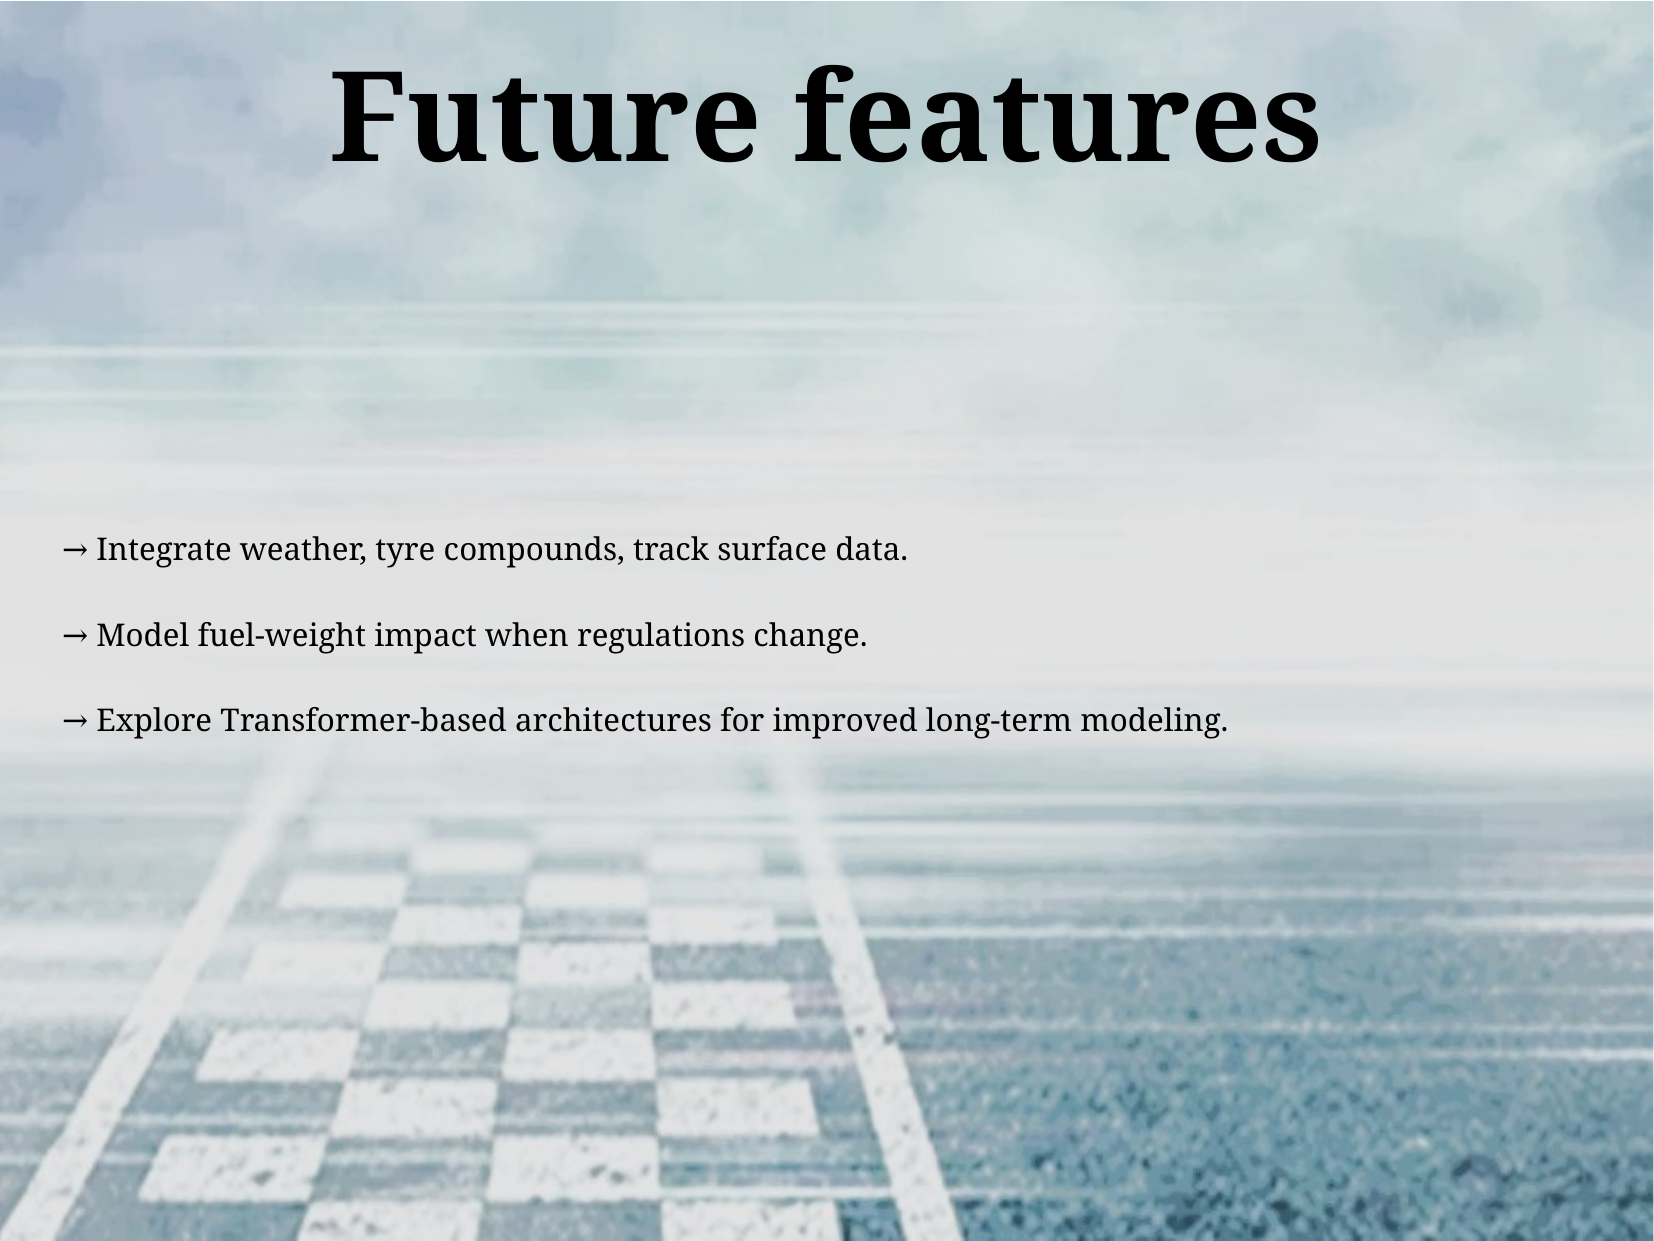

Future features
→ Integrate weather, tyre compounds, track surface data.
→ Model fuel‐weight impact when regulations change.
→ Explore Transformer-based architectures for improved long‑term modeling.